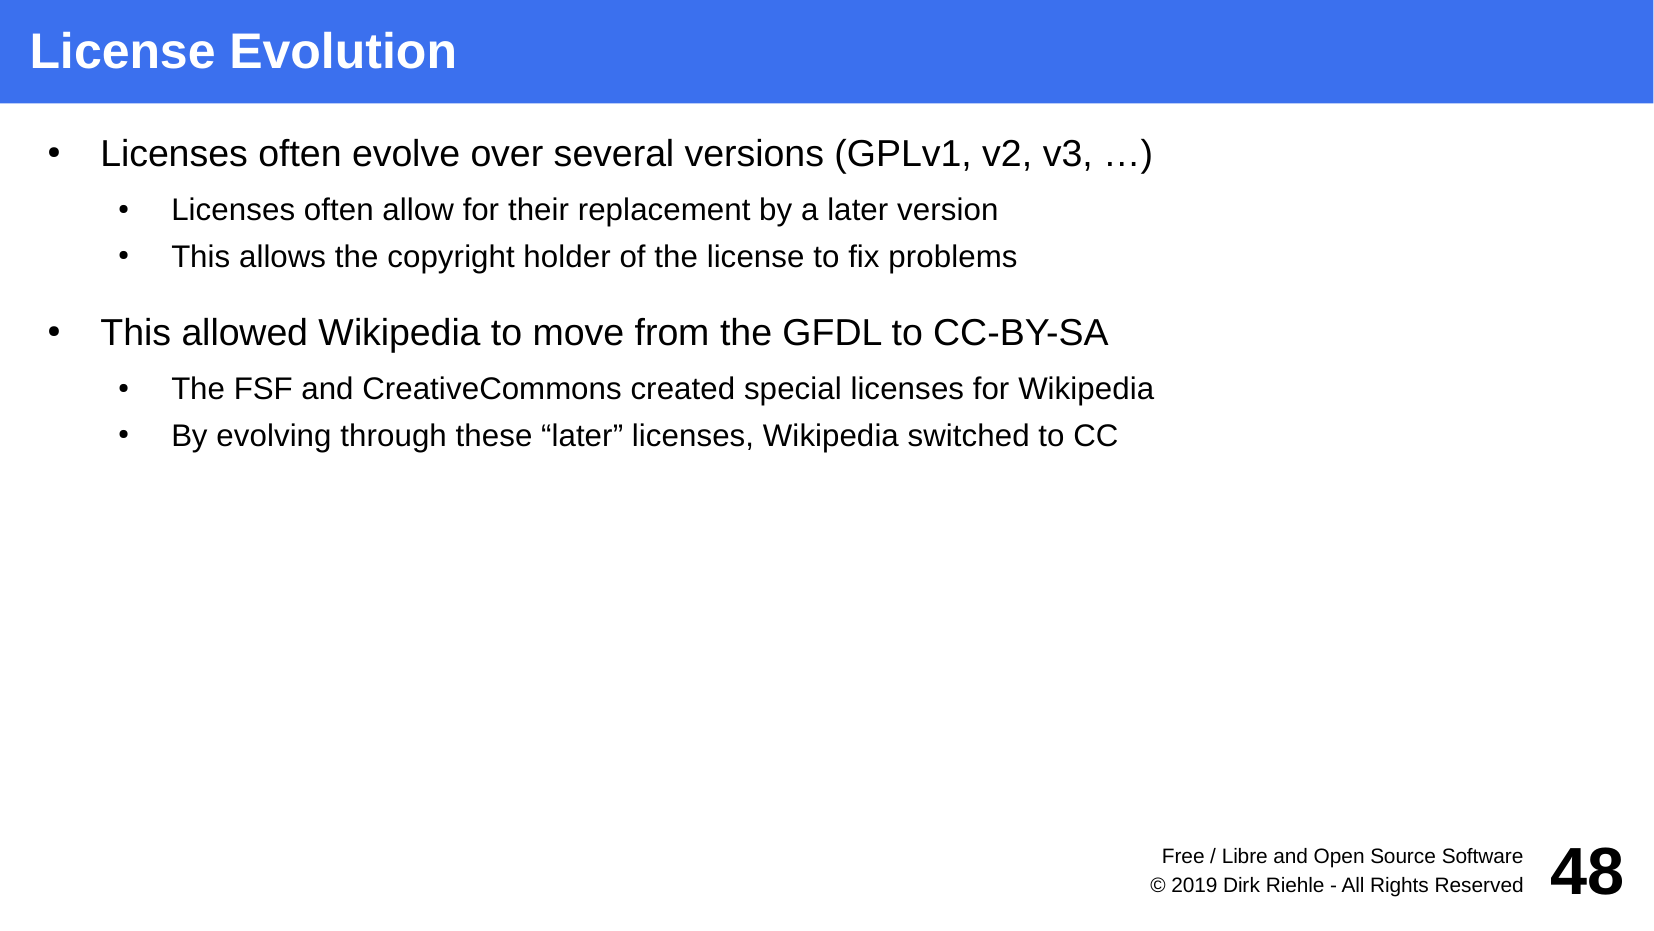

# License Evolution
Licenses often evolve over several versions (GPLv1, v2, v3, …)
Licenses often allow for their replacement by a later version
This allows the copyright holder of the license to fix problems
This allowed Wikipedia to move from the GFDL to CC-BY-SA
The FSF and CreativeCommons created special licenses for Wikipedia
By evolving through these “later” licenses, Wikipedia switched to CC
Free / Libre and Open Source Software
48
© 2019 Dirk Riehle - All Rights Reserved